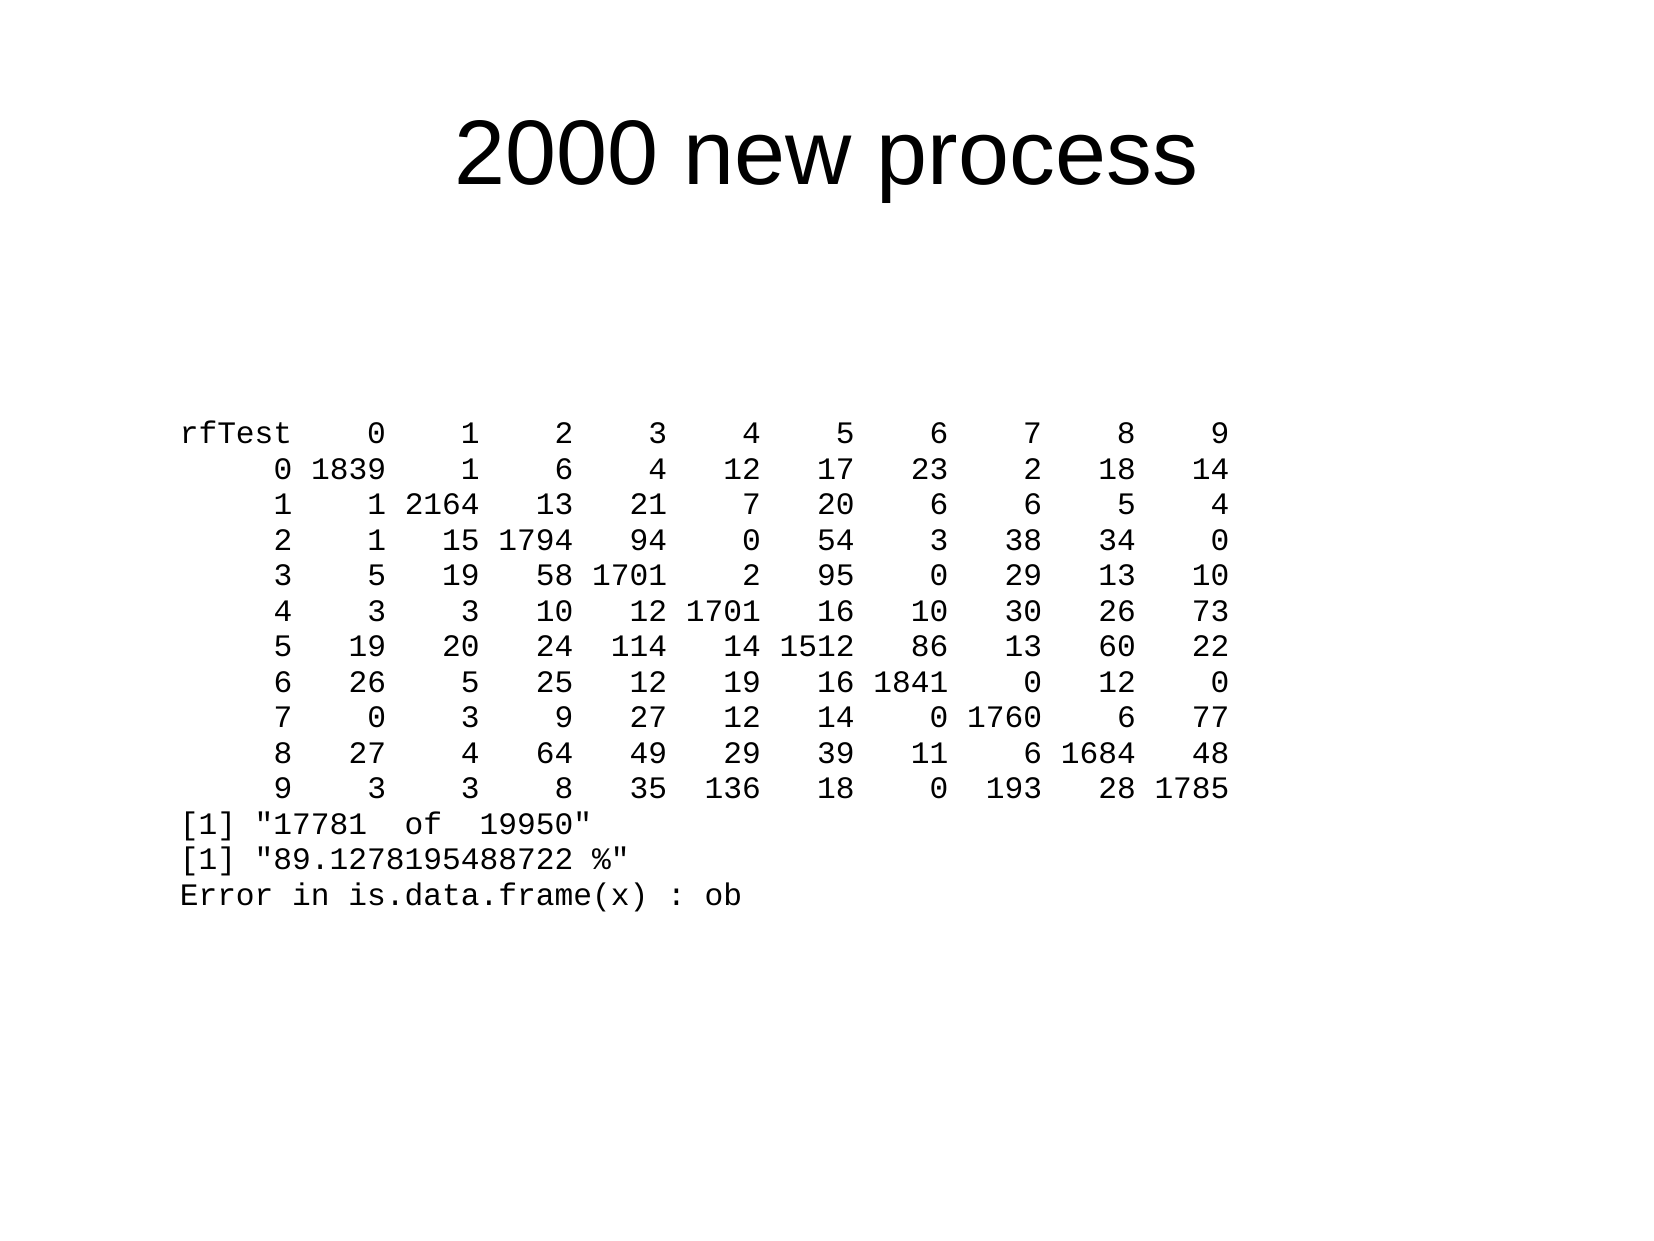

# 2000 new process
rfTest 0 1 2 3 4 5 6 7 8 9
 0 1839 1 6 4 12 17 23 2 18 14
 1 1 2164 13 21 7 20 6 6 5 4
 2 1 15 1794 94 0 54 3 38 34 0
 3 5 19 58 1701 2 95 0 29 13 10
 4 3 3 10 12 1701 16 10 30 26 73
 5 19 20 24 114 14 1512 86 13 60 22
 6 26 5 25 12 19 16 1841 0 12 0
 7 0 3 9 27 12 14 0 1760 6 77
 8 27 4 64 49 29 39 11 6 1684 48
 9 3 3 8 35 136 18 0 193 28 1785
[1] "17781 of 19950"
[1] "89.1278195488722 %"
Error in is.data.frame(x) : ob